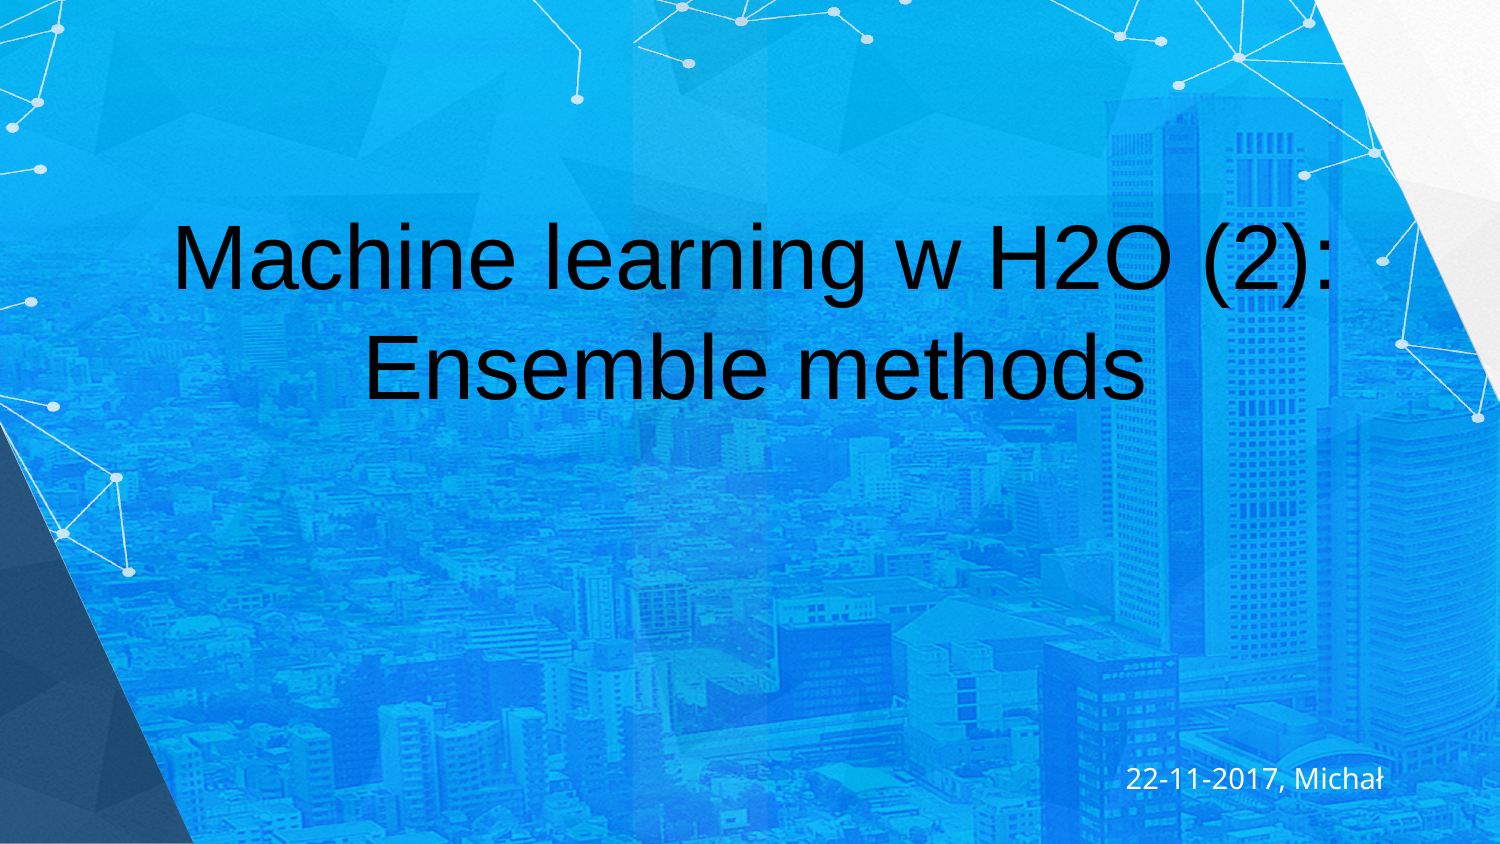

# Machine learning w H2O (2): Ensemble methods
22-11-2017, Michał